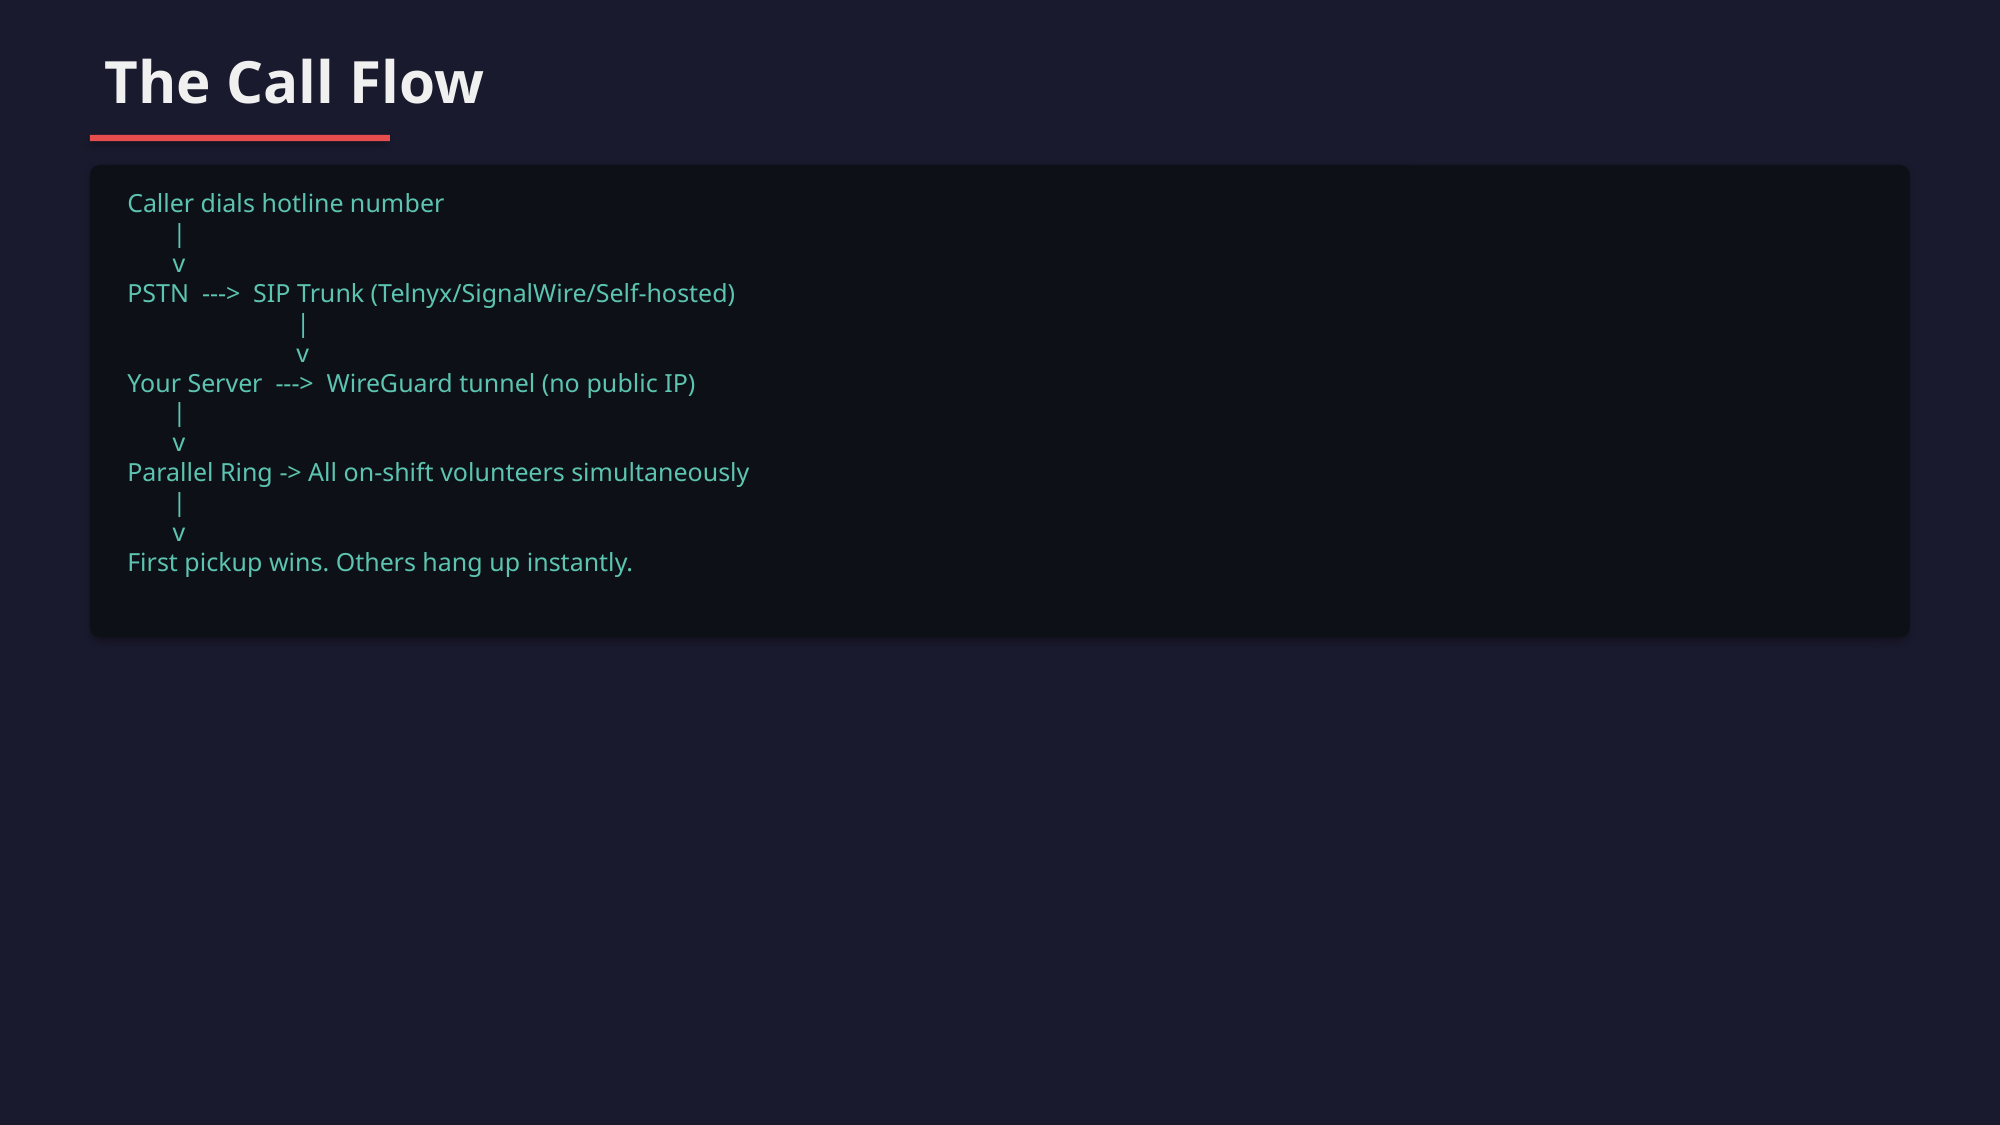

The Call Flow
Caller dials hotline number
 |
 v
PSTN ---> SIP Trunk (Telnyx/SignalWire/Self-hosted)
 |
 v
Your Server ---> WireGuard tunnel (no public IP)
 |
 v
Parallel Ring -> All on-shift volunteers simultaneously
 |
 v
First pickup wins. Others hang up instantly.